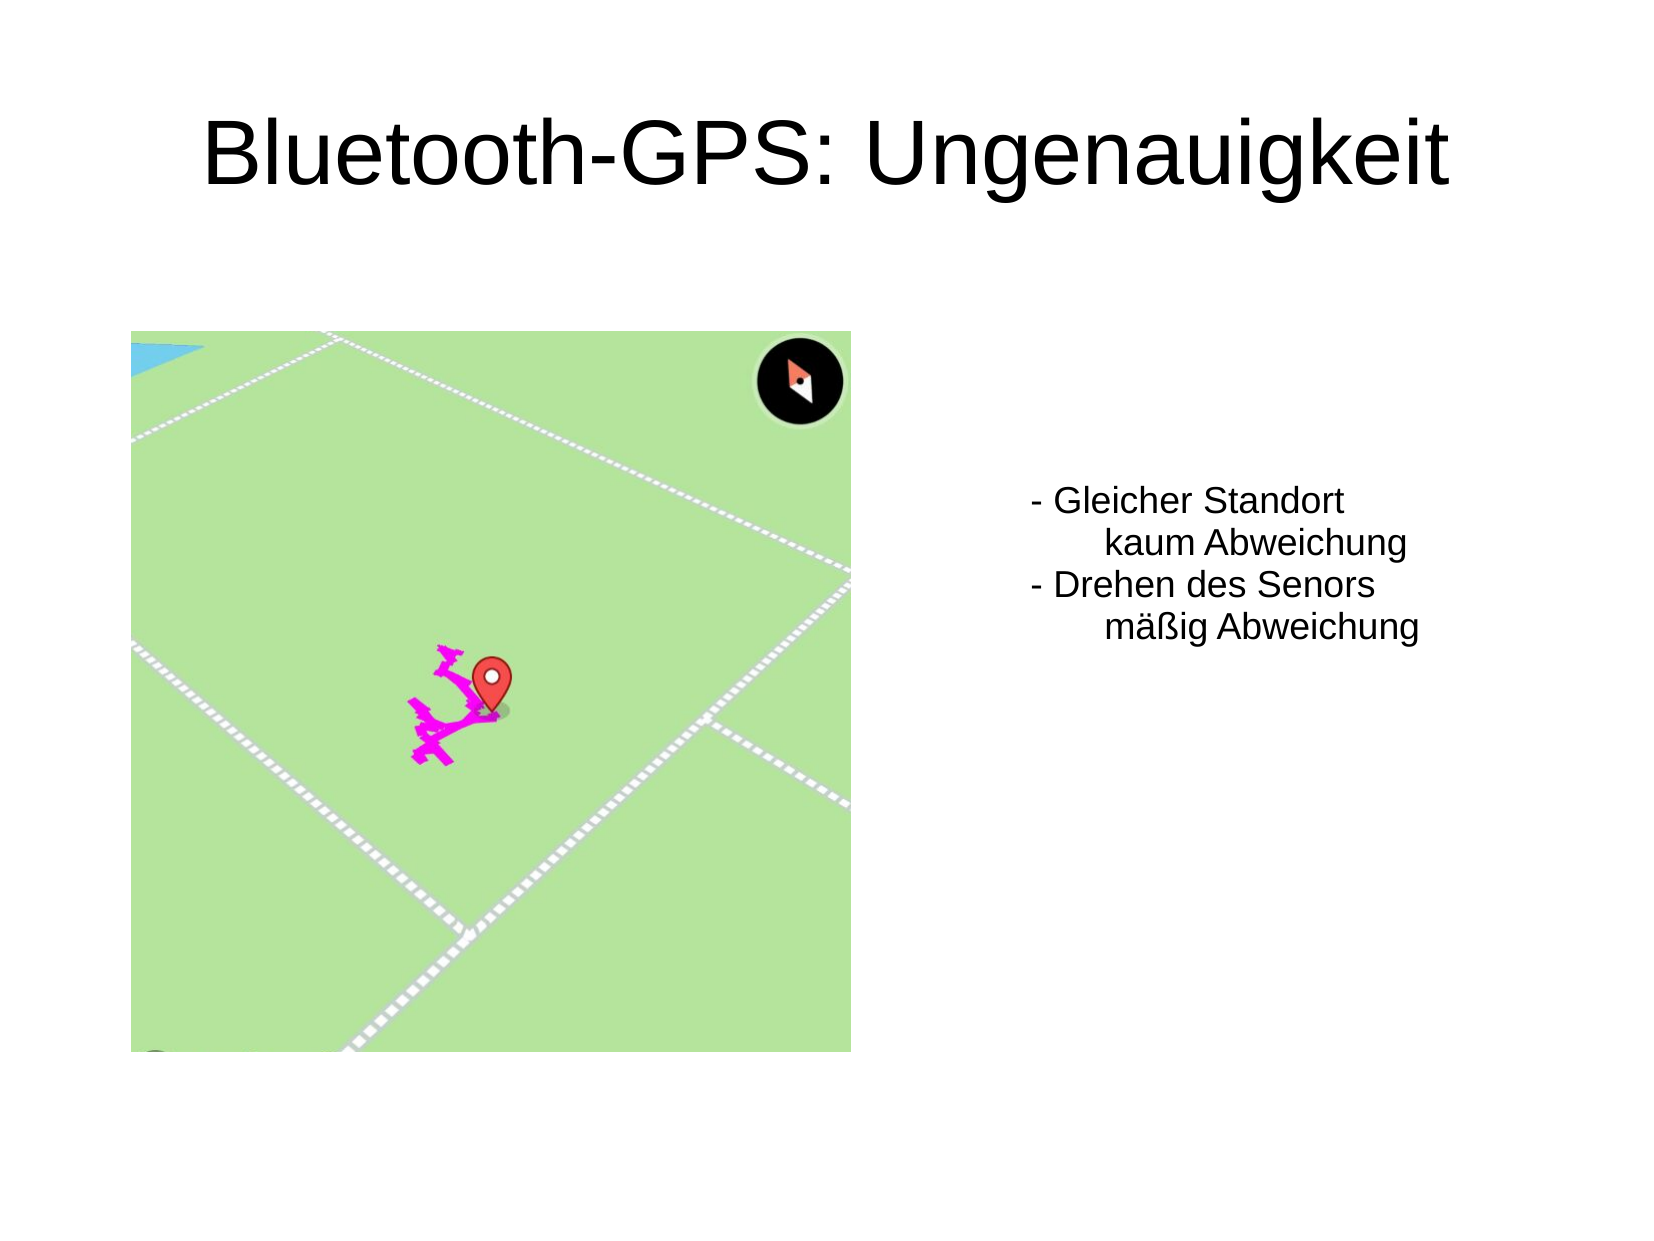

# Bluetooth-GPS: Ungenauigkeit
- Gleicher Standort
	kaum Abweichung
- Drehen des Senors
	mäßig Abweichung